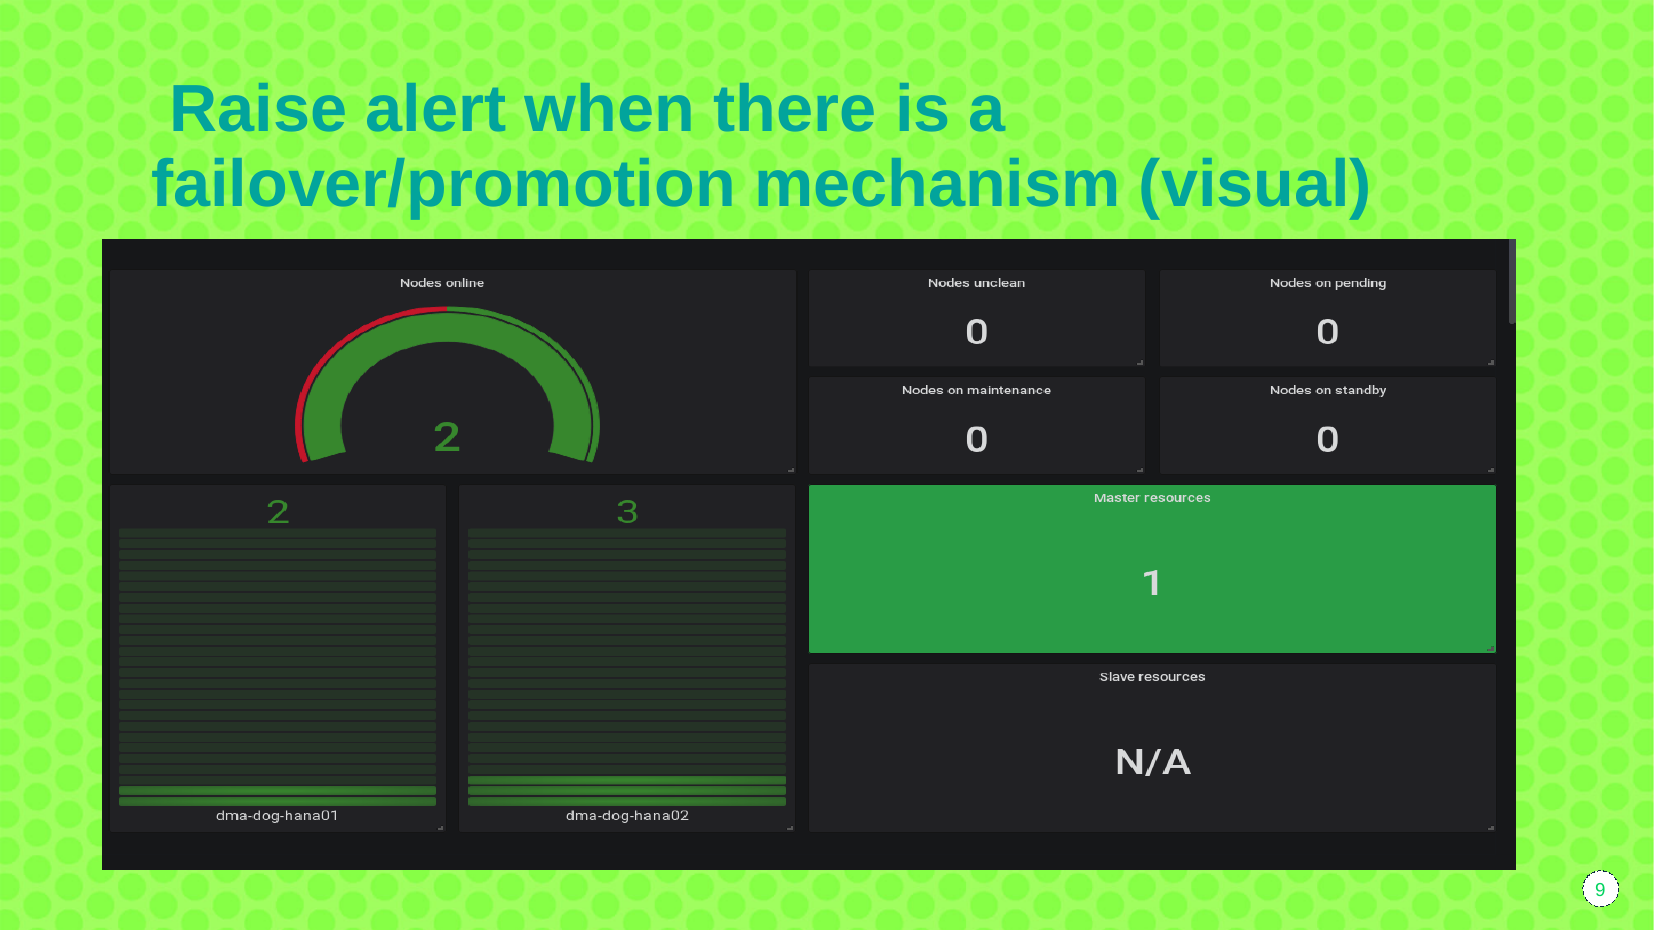

# Raise alert when there is a failover/promotion mechanism (visual)
9